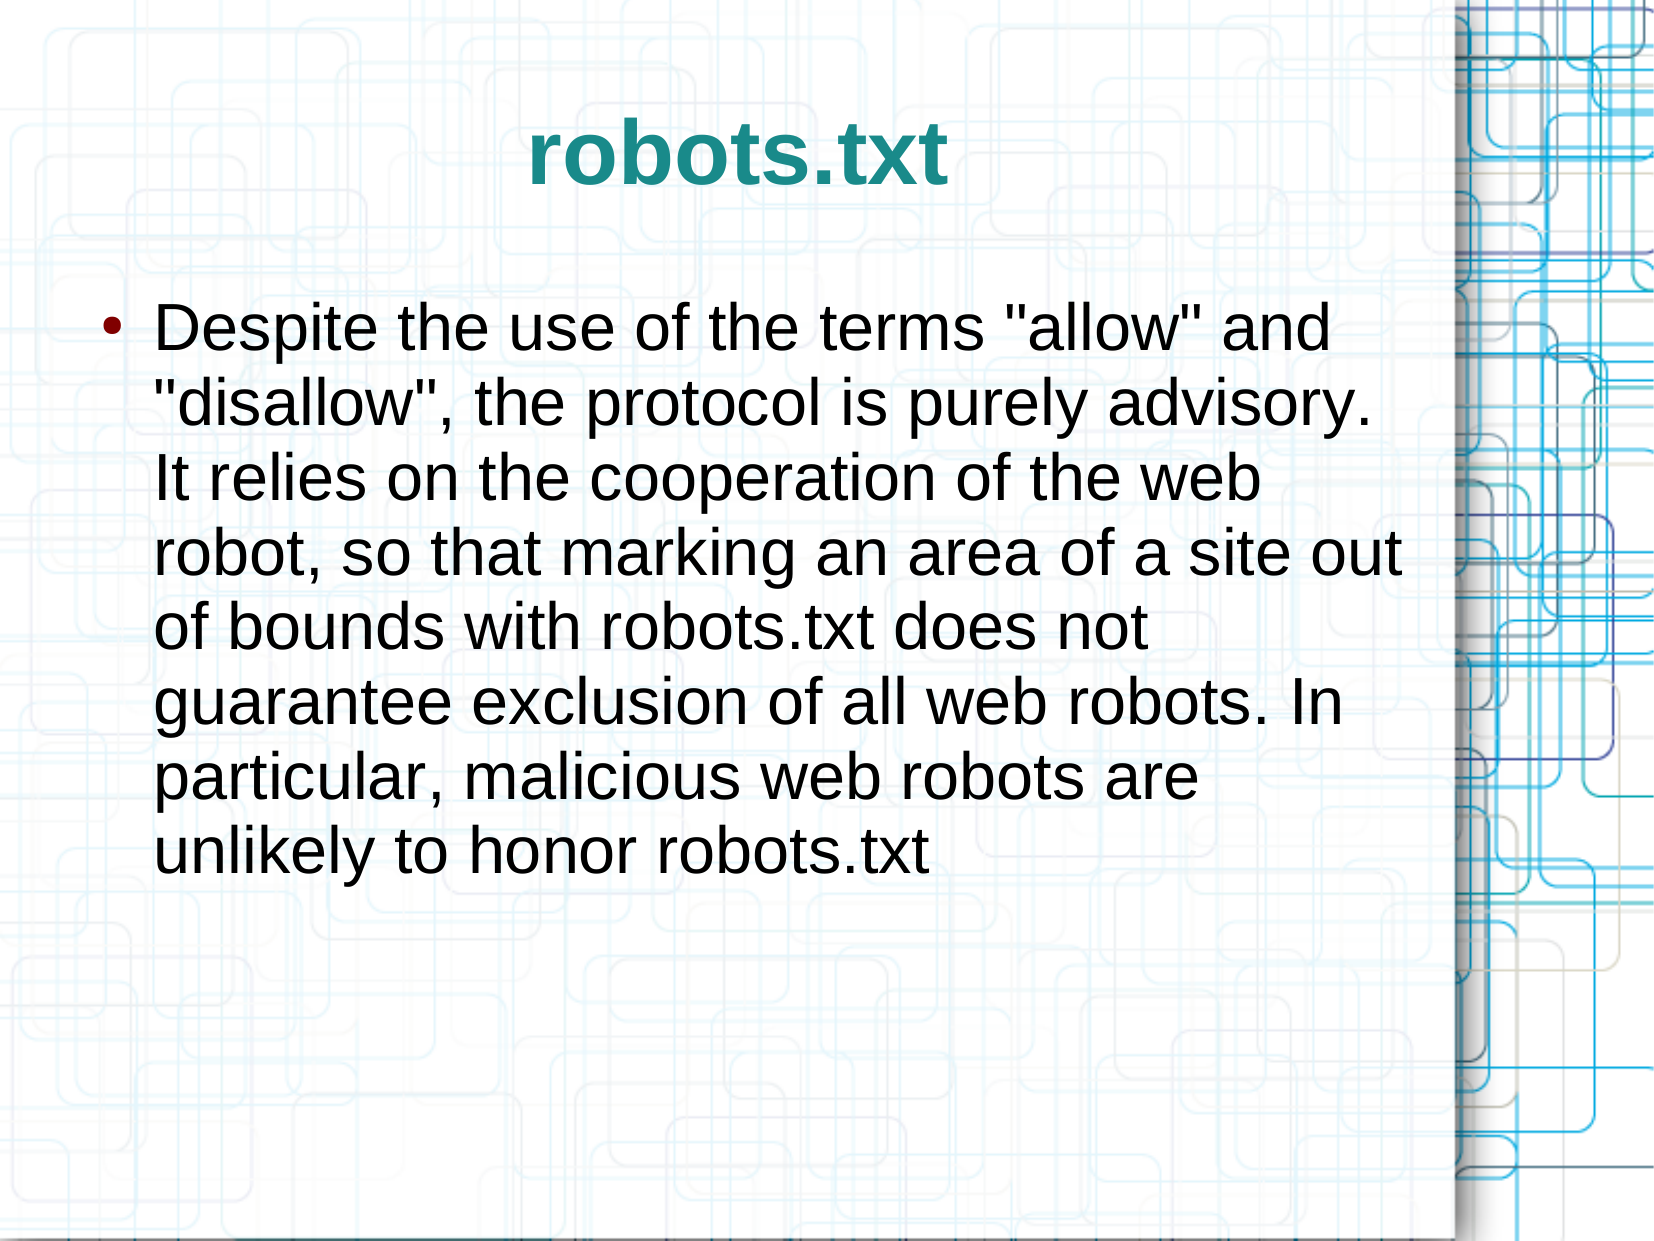

# robots.txt
Despite the use of the terms "allow" and "disallow", the protocol is purely advisory. It relies on the cooperation of the web robot, so that marking an area of a site out of bounds with robots.txt does not guarantee exclusion of all web robots. In particular, malicious web robots are unlikely to honor robots.txt